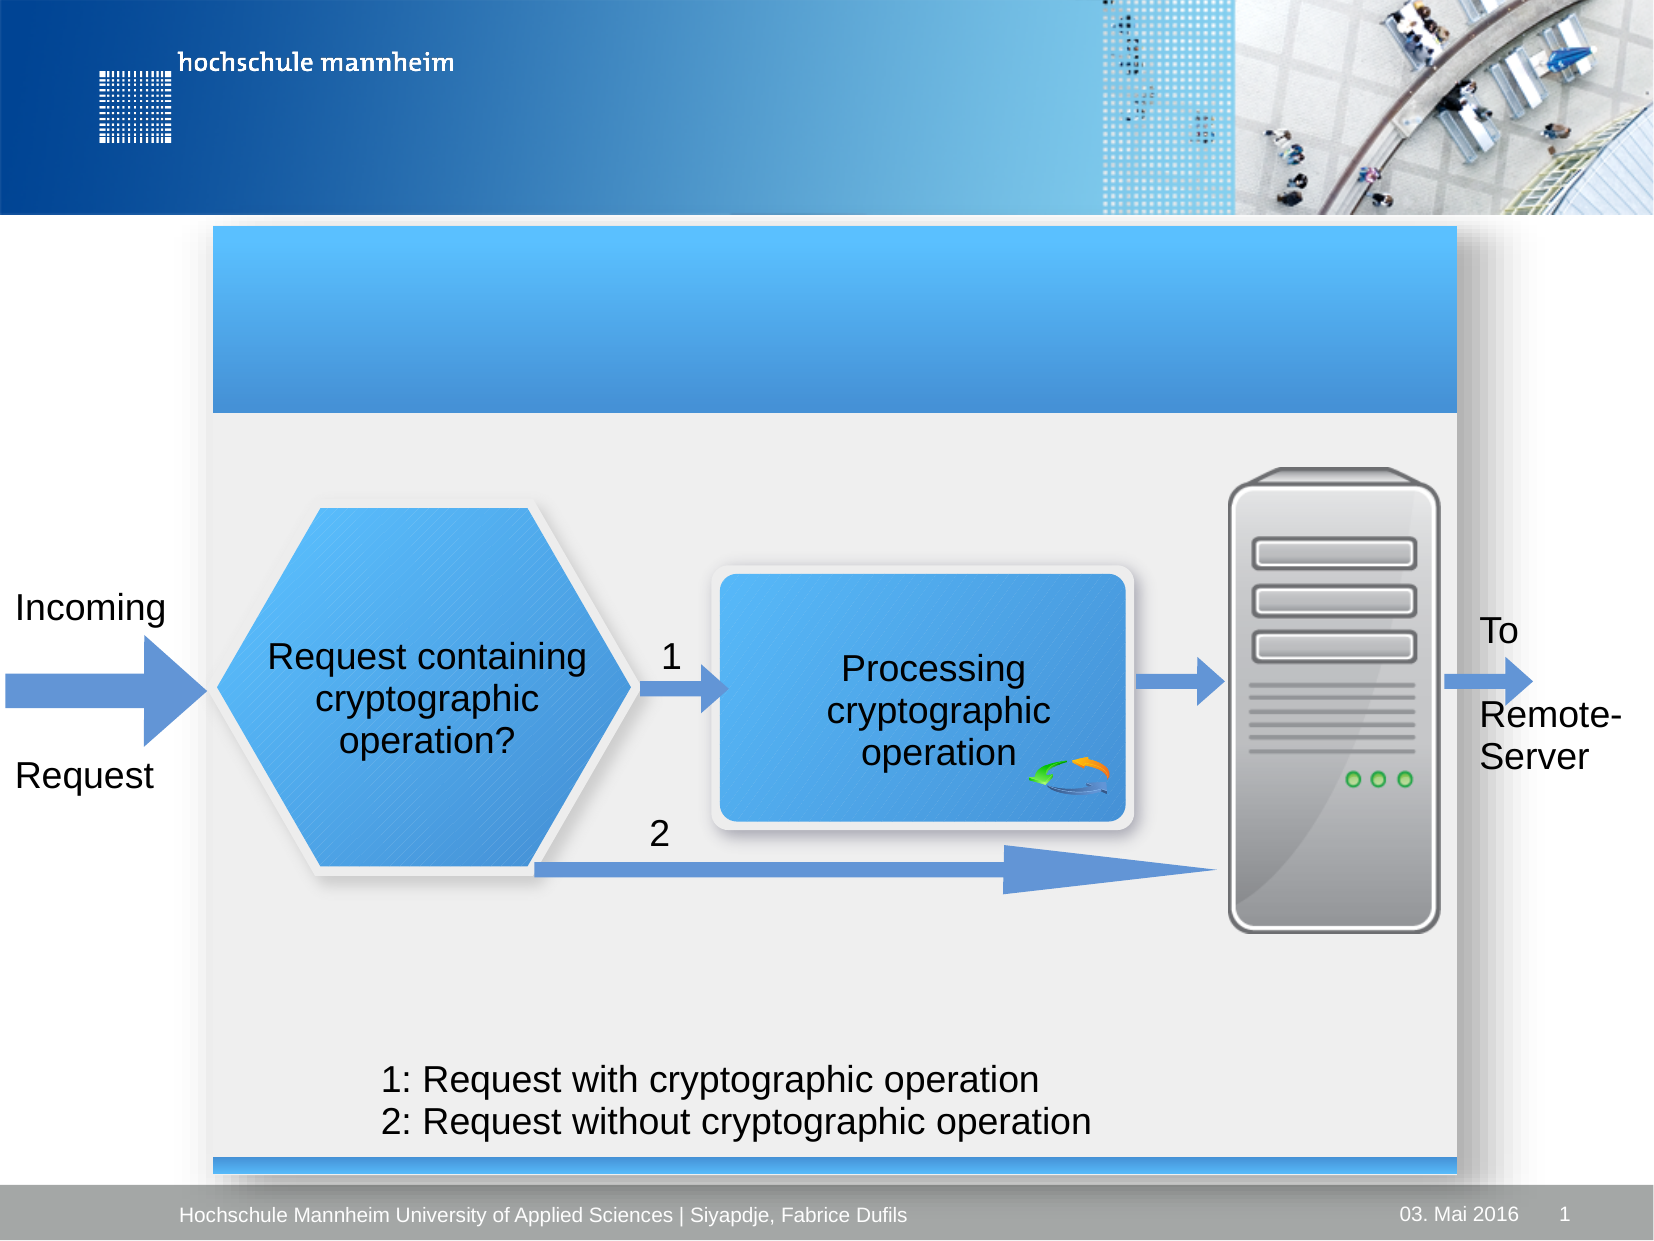

#
Request containing
cryptographic
operation?
Processing
cryptographic
operation
Incoming
Request
To
Remote-
Server
1
2
1: Request with cryptographic operation
2: Request without cryptographic operation
Hochschule Mannheim University of Applied Sciences | Siyapdje, Fabrice Dufils
03. Mai 2016 1